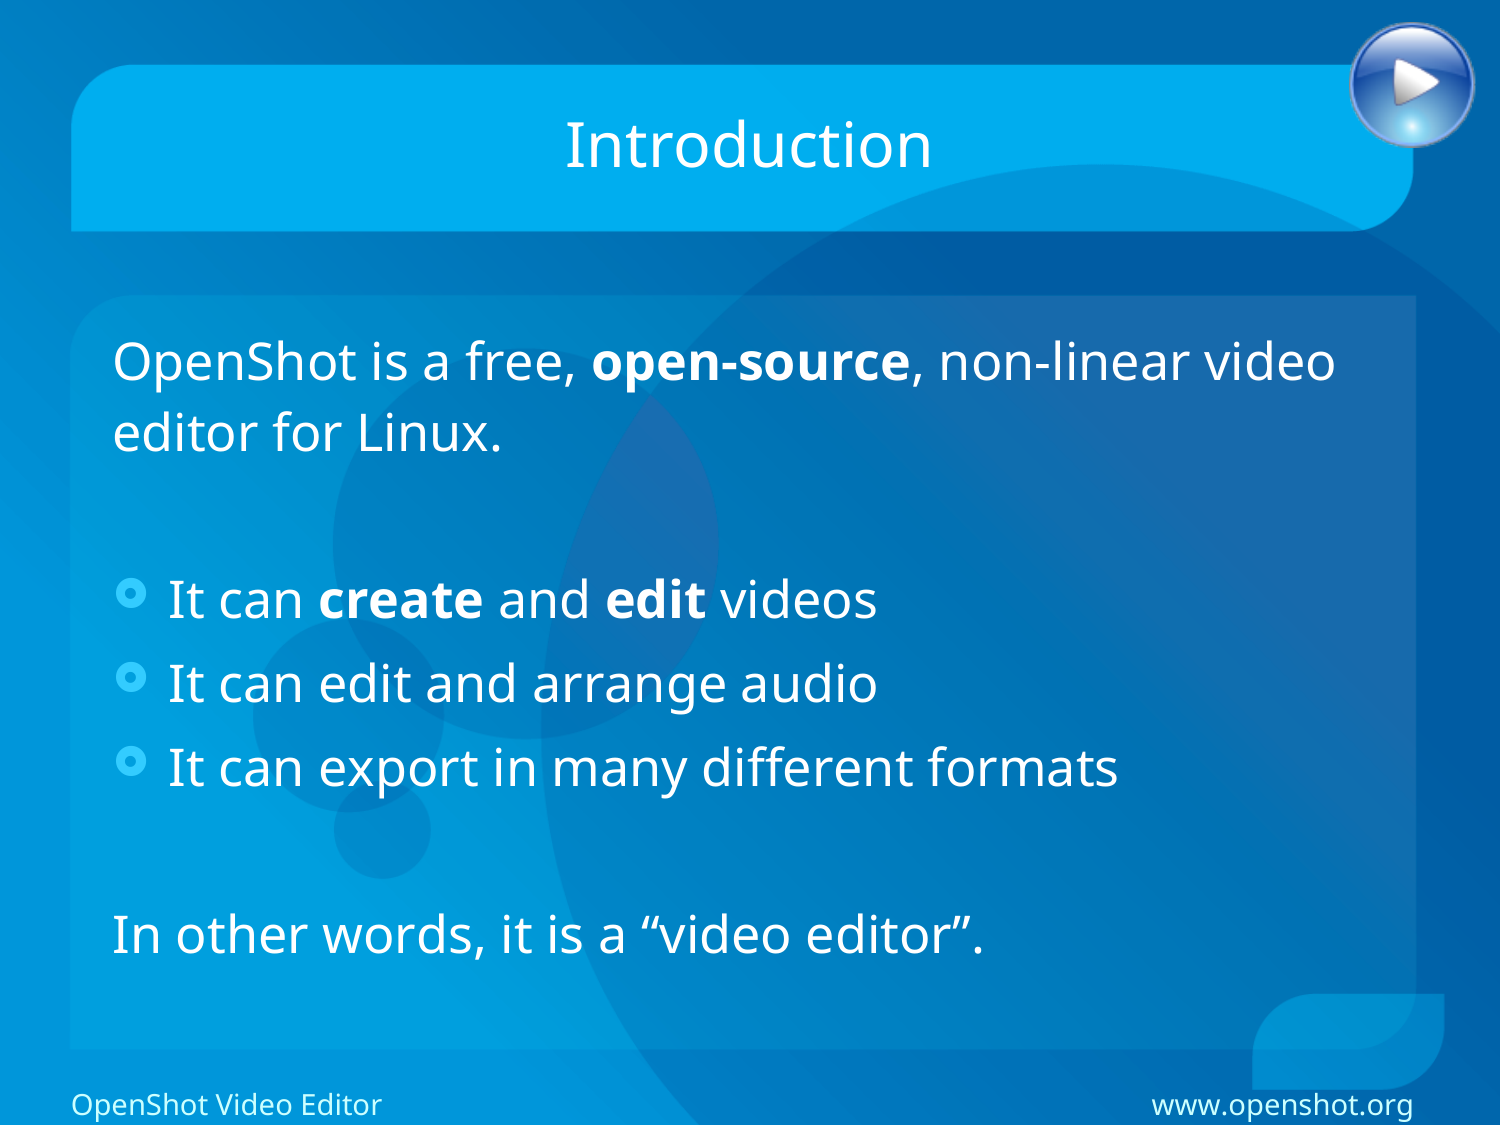

# Introduction
OpenShot is a free, open-source, non-linear video editor for Linux.
It can create and edit videos
It can edit and arrange audio
It can export in many different formats
In other words, it is a “video editor”.